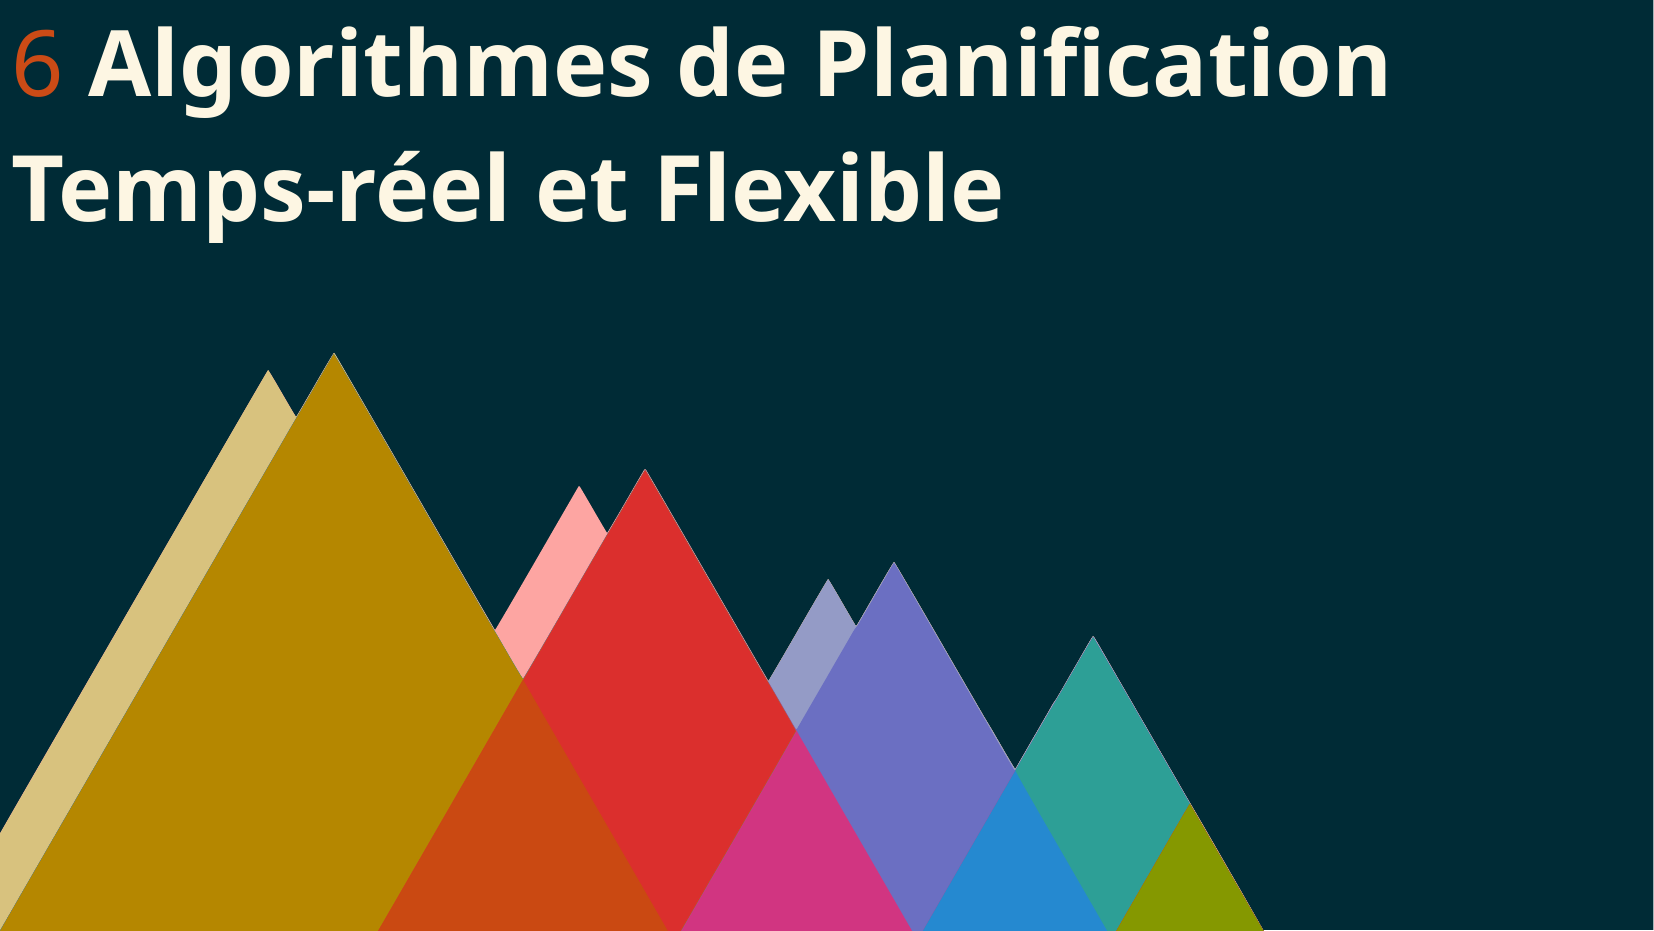

# 6 Algorithmes de Planification Temps-réel et Flexible